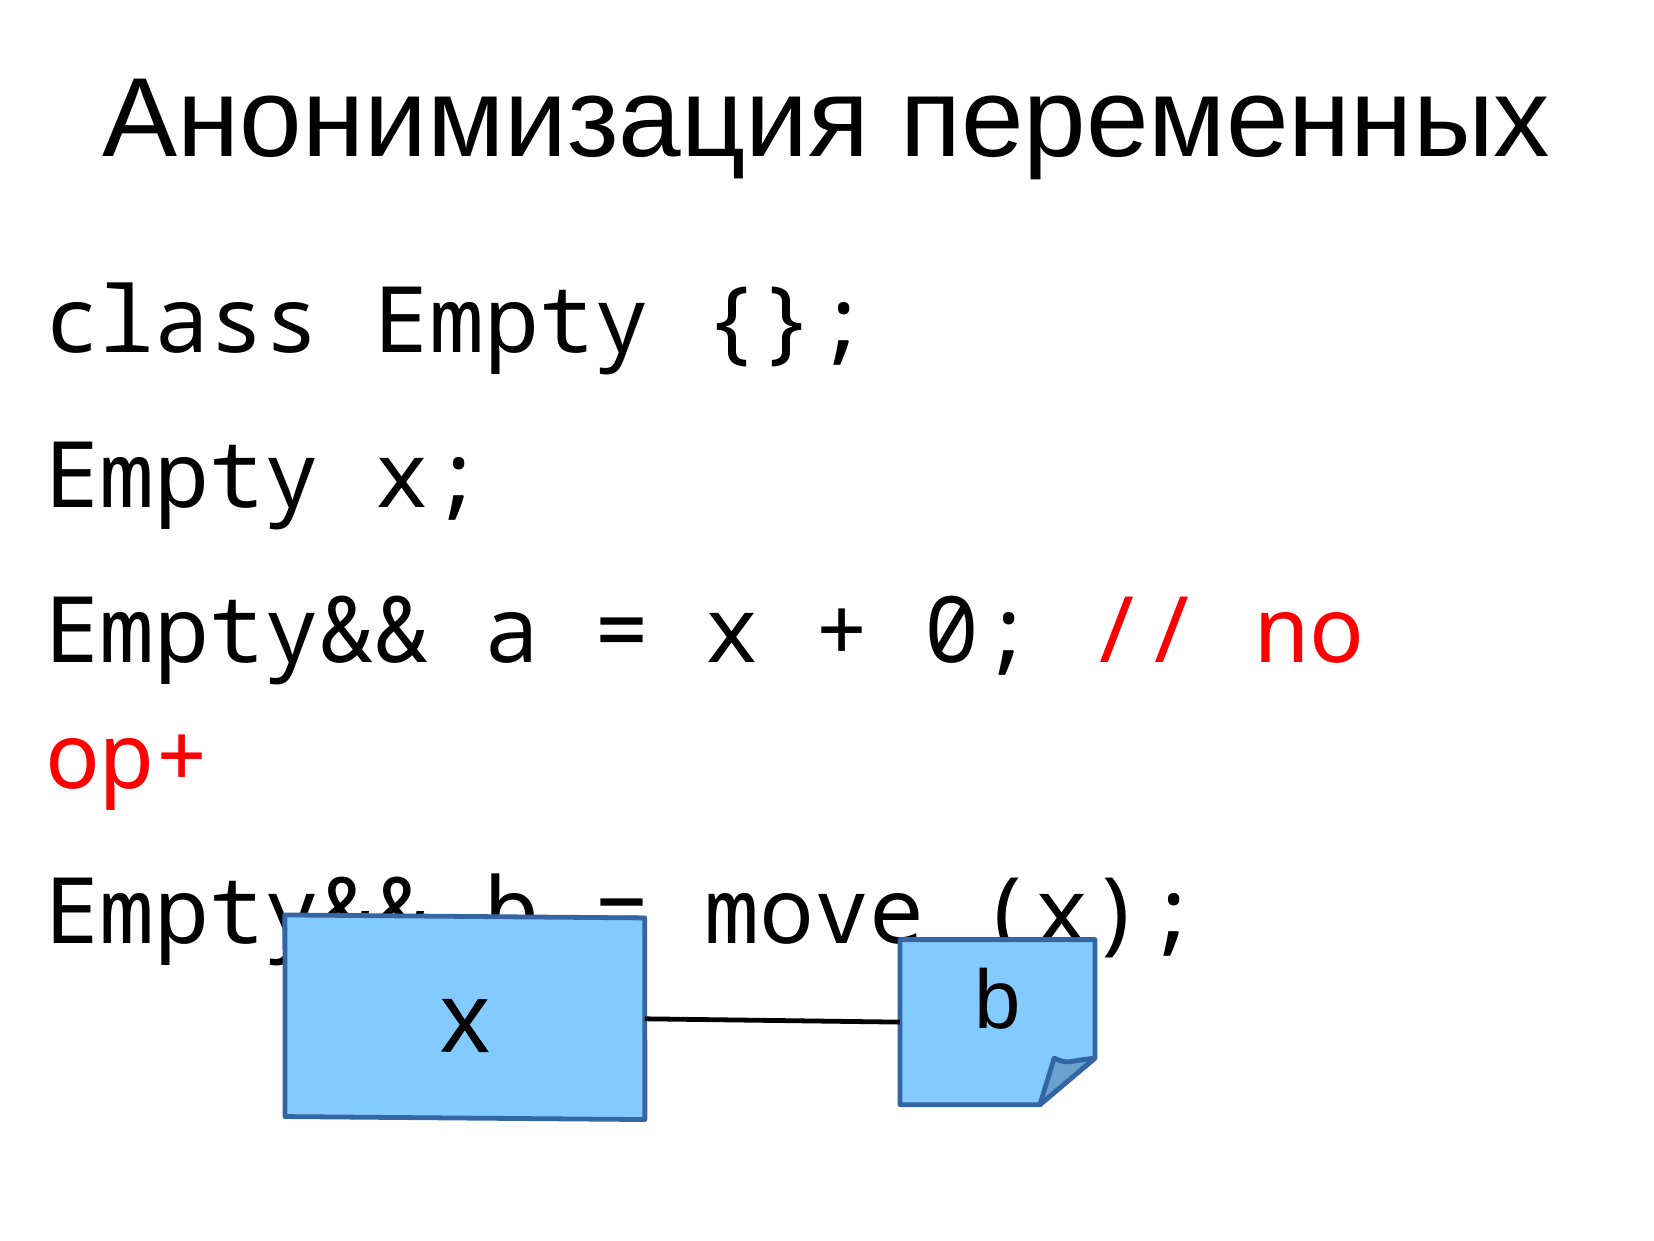

# Анонимизация переменных
class Empty {};
Empty x;
Empty&& a = x + 0; // no op+
Empty&& b = move (x);
x
b